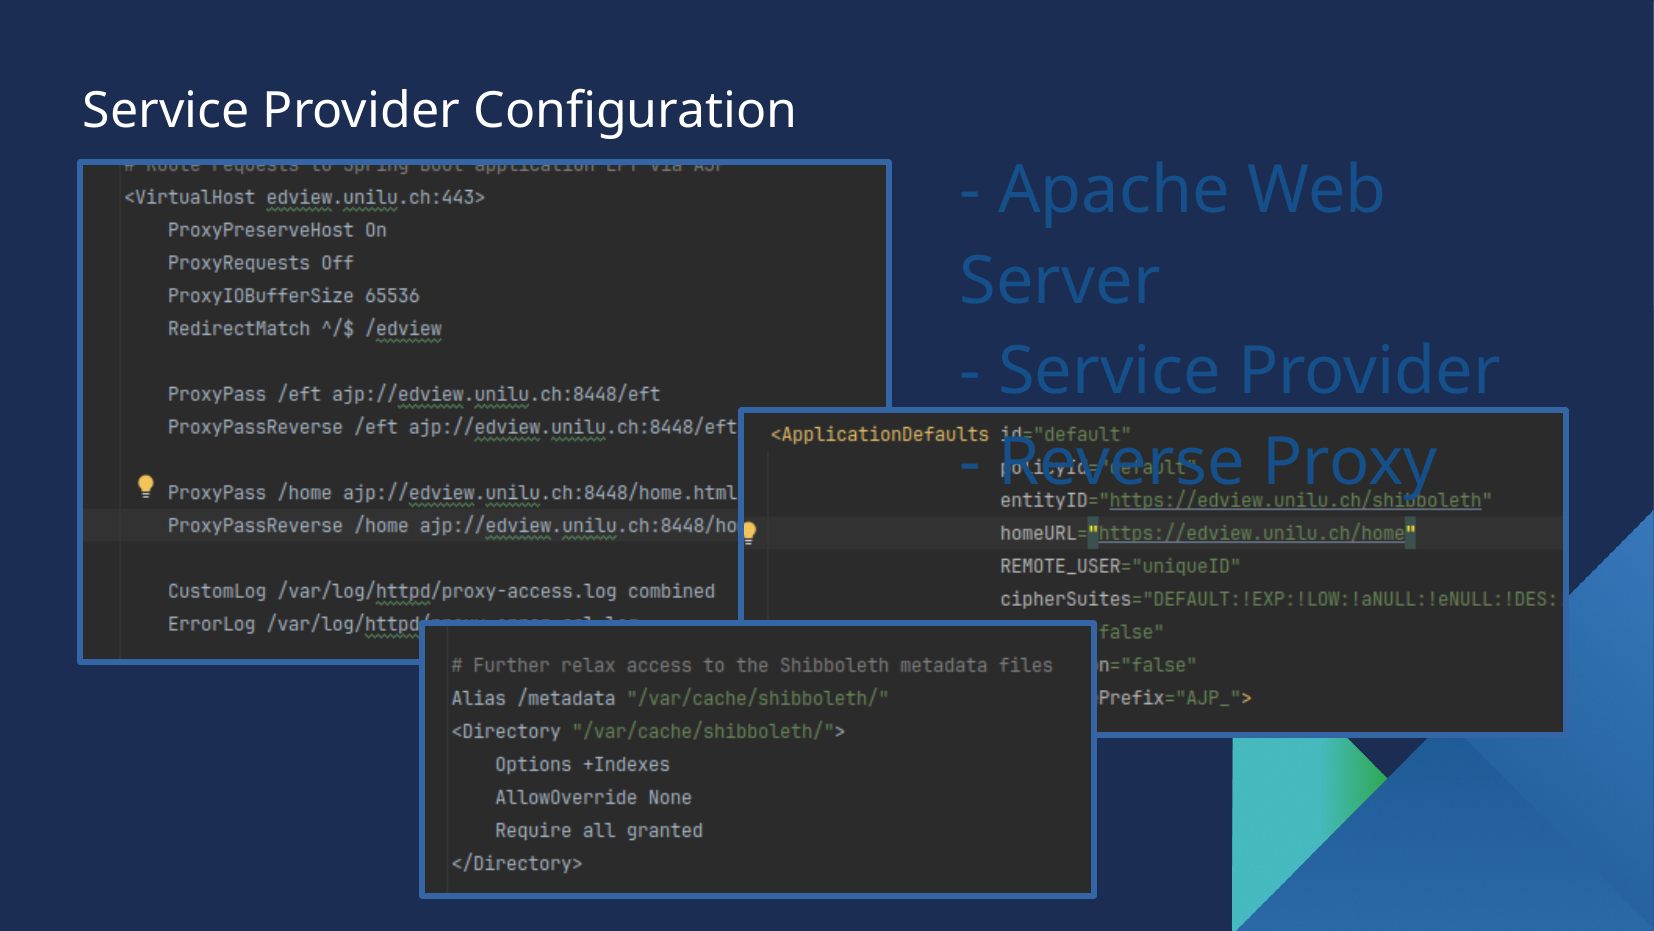

# Service Provider Configuration
- Apache Web Server
- Service Provider
- Reverse Proxy